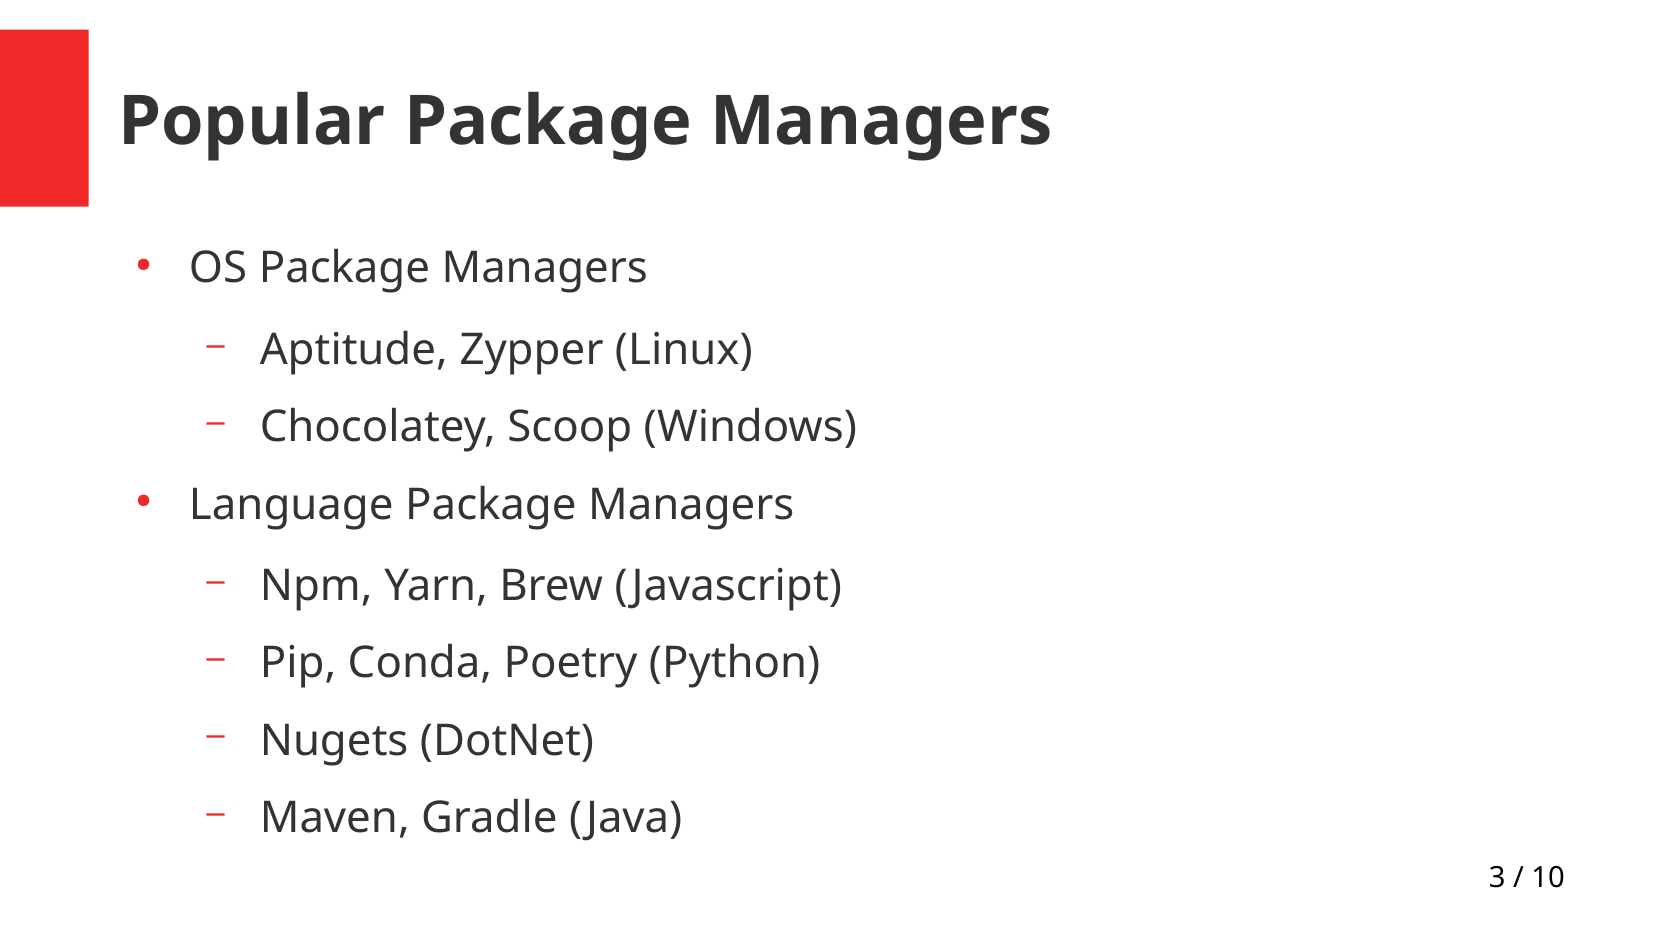

# Popular Package Managers
OS Package Managers
Aptitude, Zypper (Linux)
Chocolatey, Scoop (Windows)
Language Package Managers
Npm, Yarn, Brew (Javascript)
Pip, Conda, Poetry (Python)
Nugets (DotNet)
Maven, Gradle (Java)
3